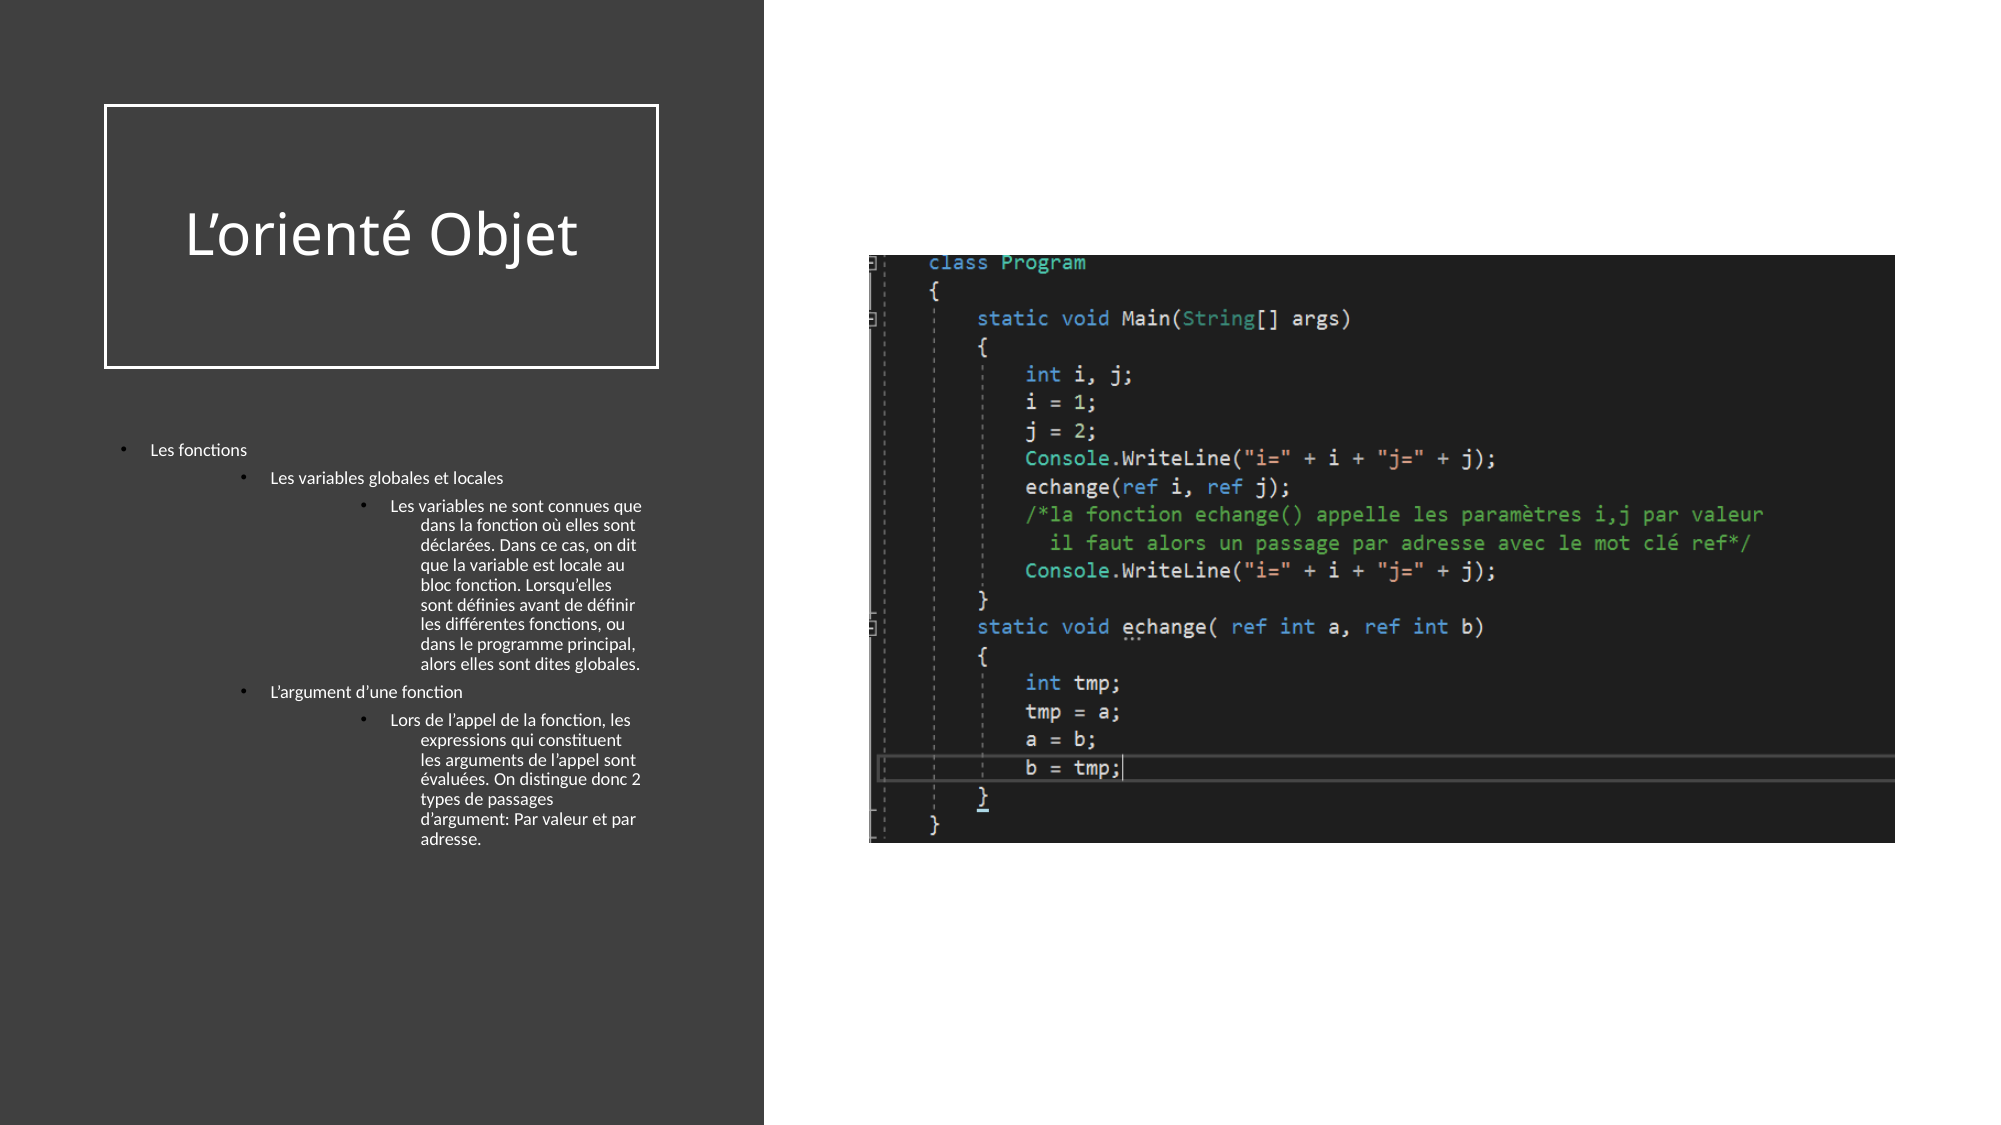

# L’orienté Objet
Les fonctions
Les variables globales et locales
Les variables ne sont connues que dans la fonction où elles sont déclarées. Dans ce cas, on dit que la variable est locale au bloc fonction. Lorsqu’elles sont définies avant de définir les différentes fonctions, ou dans le programme principal, alors elles sont dites globales.
L’argument d’une fonction
Lors de l’appel de la fonction, les expressions qui constituent les arguments de l’appel sont évaluées. On distingue donc 2 types de passages d’argument: Par valeur et par adresse.